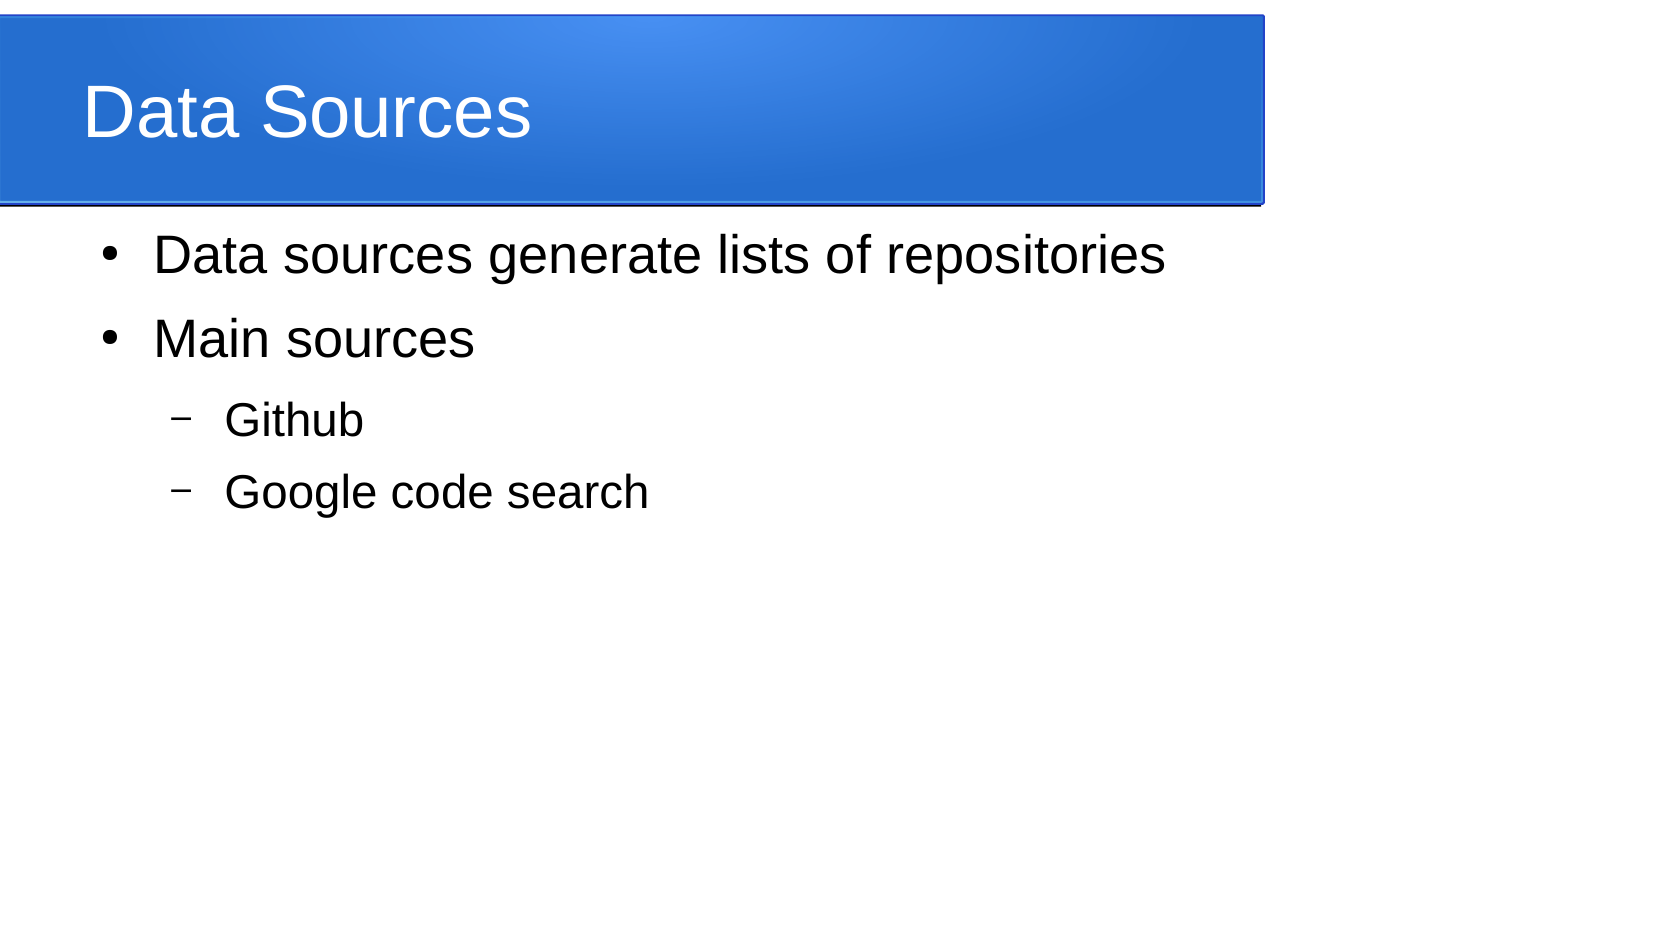

# Data Sources
Data sources generate lists of repositories
Main sources
Github
Google code search